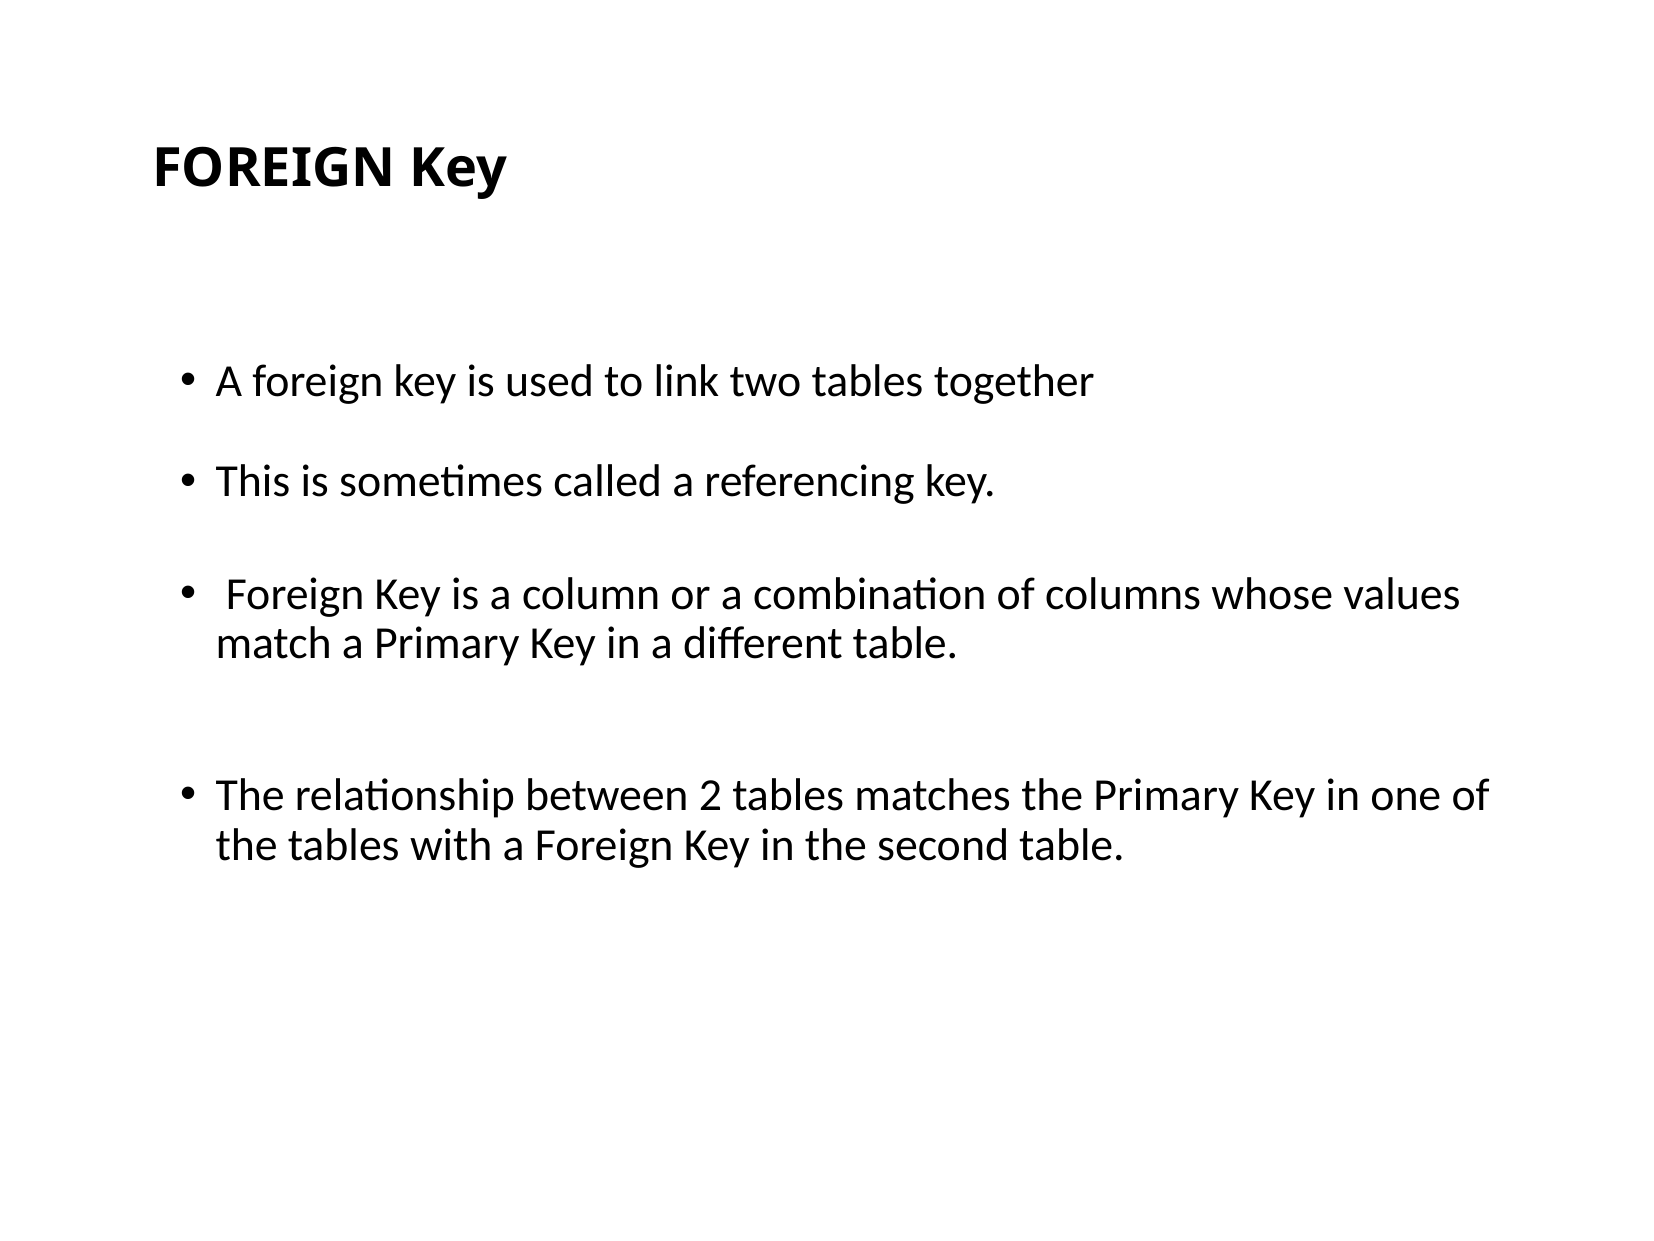

FOREIGN Key
A foreign key is used to link two tables together
This is sometimes called a referencing key.
 Foreign Key is a column or a combination of columns whose values match a Primary Key in a different table.
The relationship between 2 tables matches the Primary Key in one of the tables with a Foreign Key in the second table.